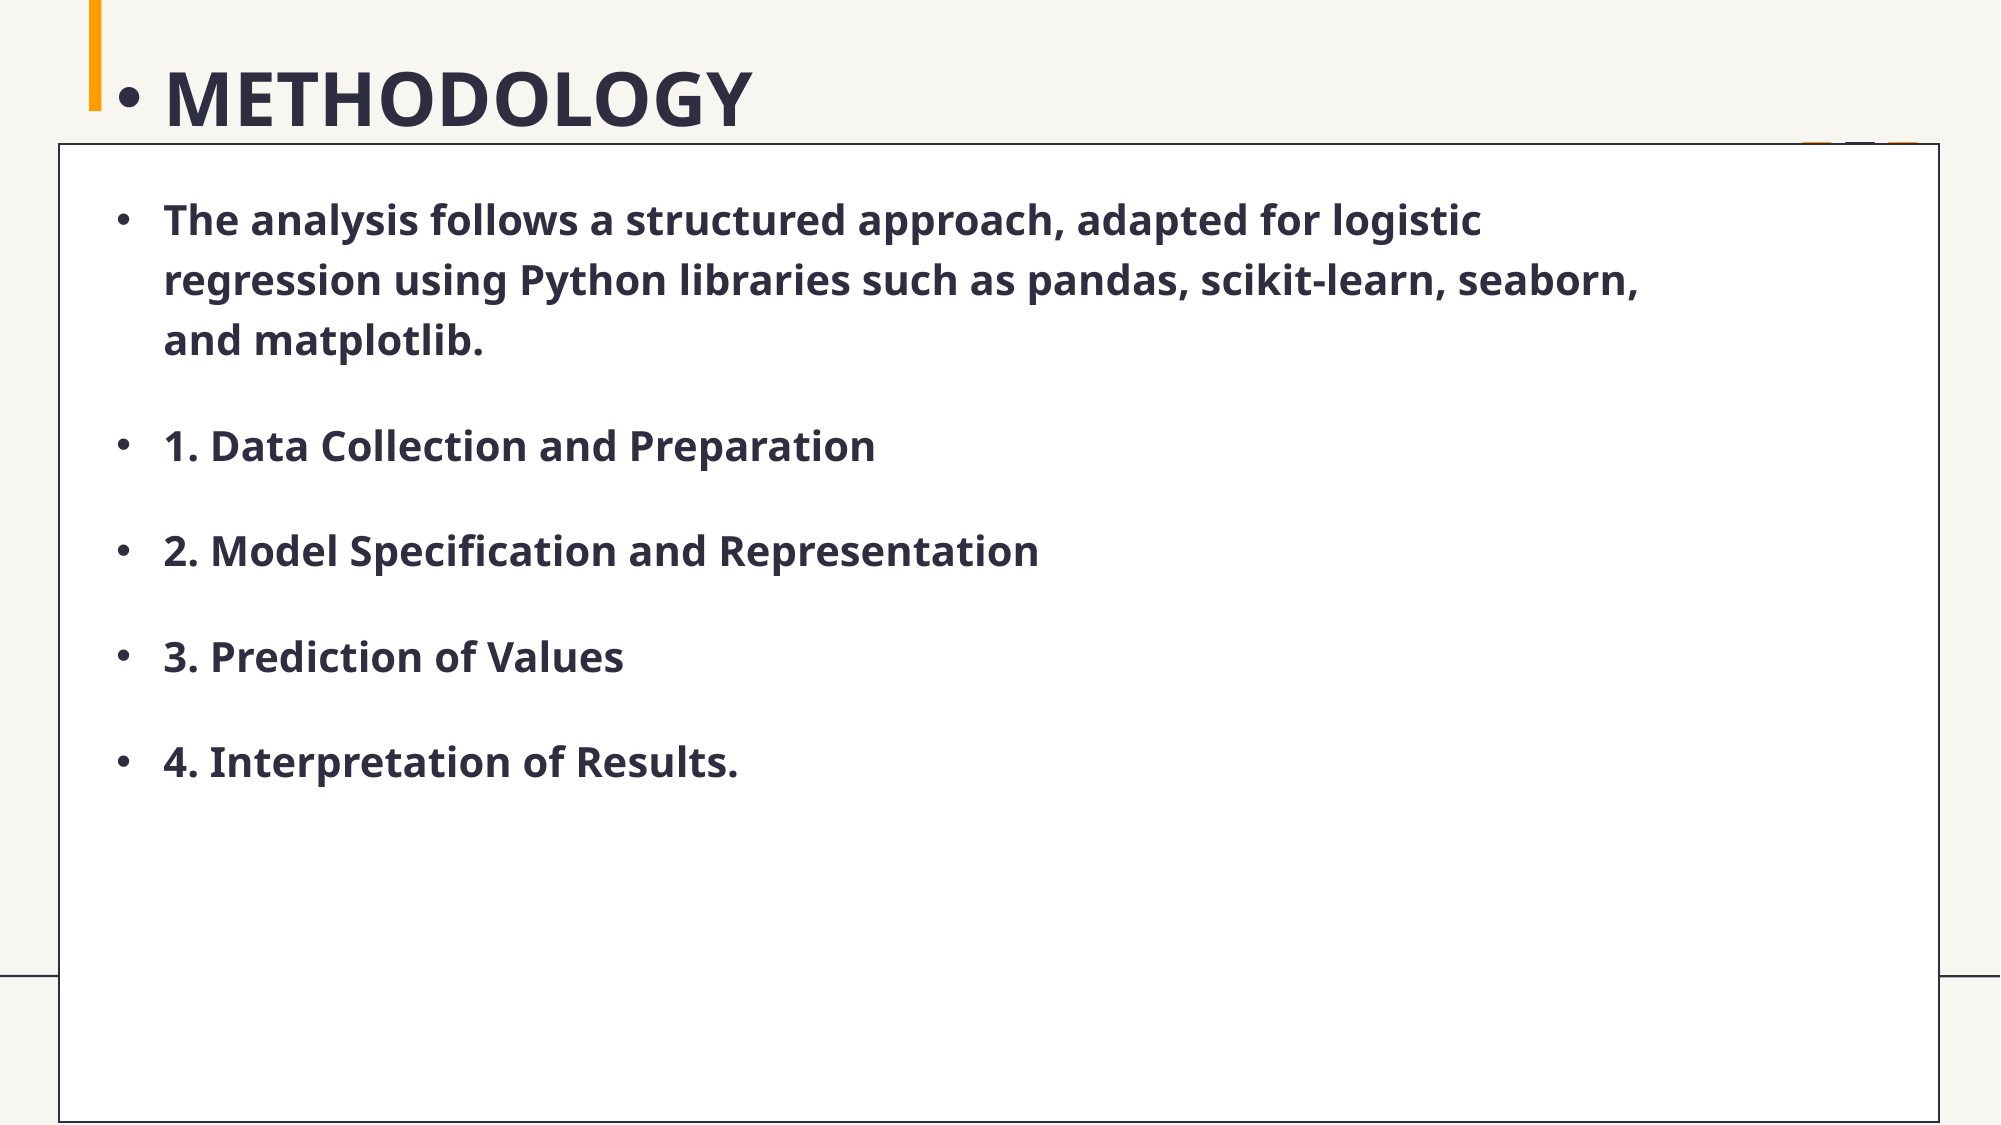

METHODOLOGY
The analysis follows a structured approach, adapted for logistic regression using Python libraries such as pandas, scikit-learn, seaborn, and matplotlib.
1. Data Collection and Preparation
2. Model Specification and Representation
3. Prediction of Values
4. Interpretation of Results.